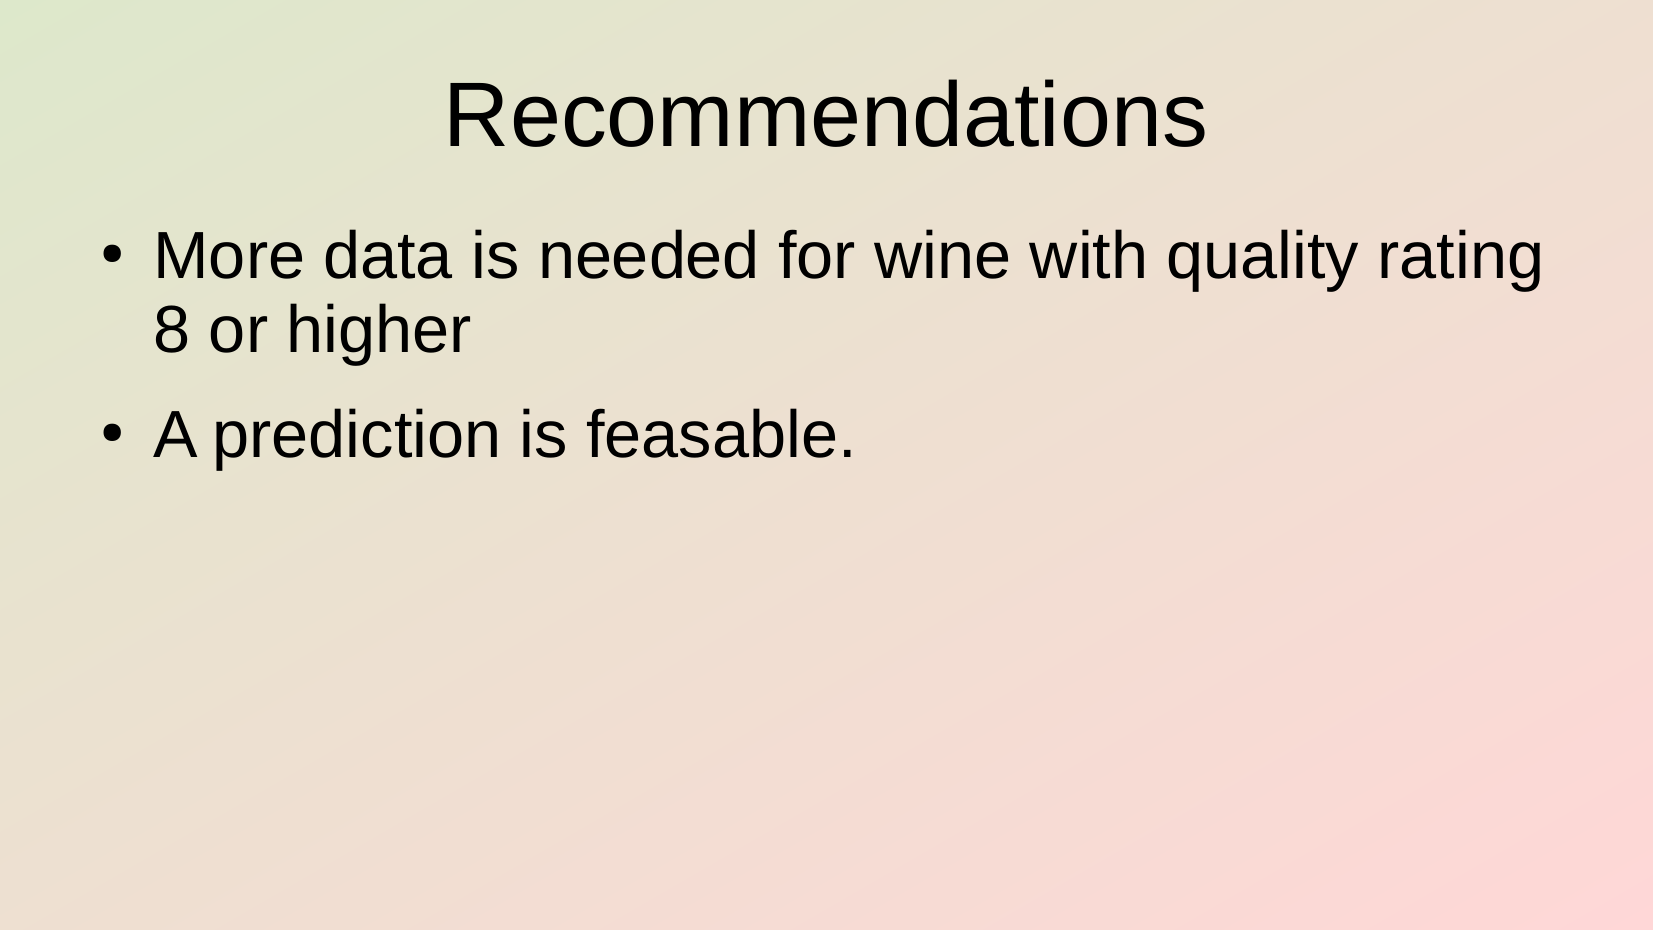

# Recommendations
More data is needed for wine with quality rating 8 or higher
A prediction is feasable.